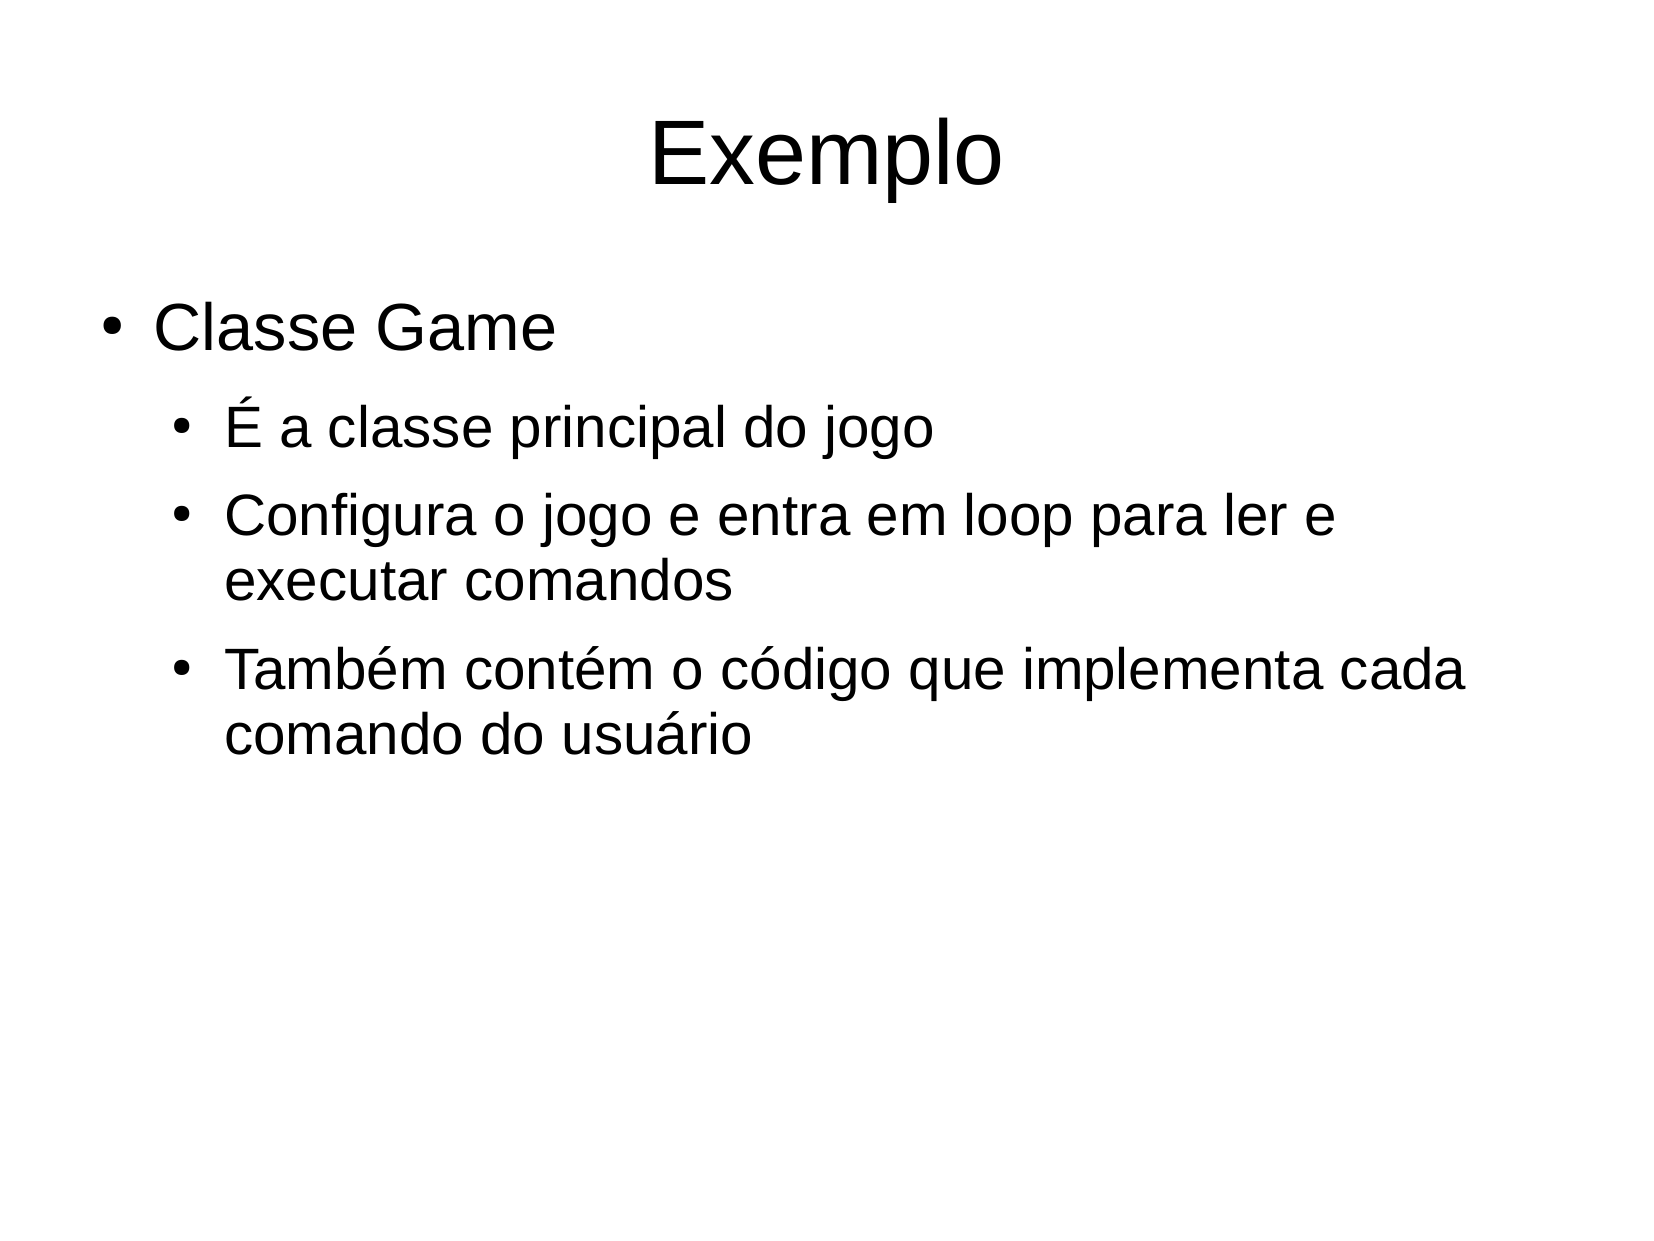

# Exemplo
Classe Game
É a classe principal do jogo
Configura o jogo e entra em loop para ler e executar comandos
Também contém o código que implementa cada comando do usuário